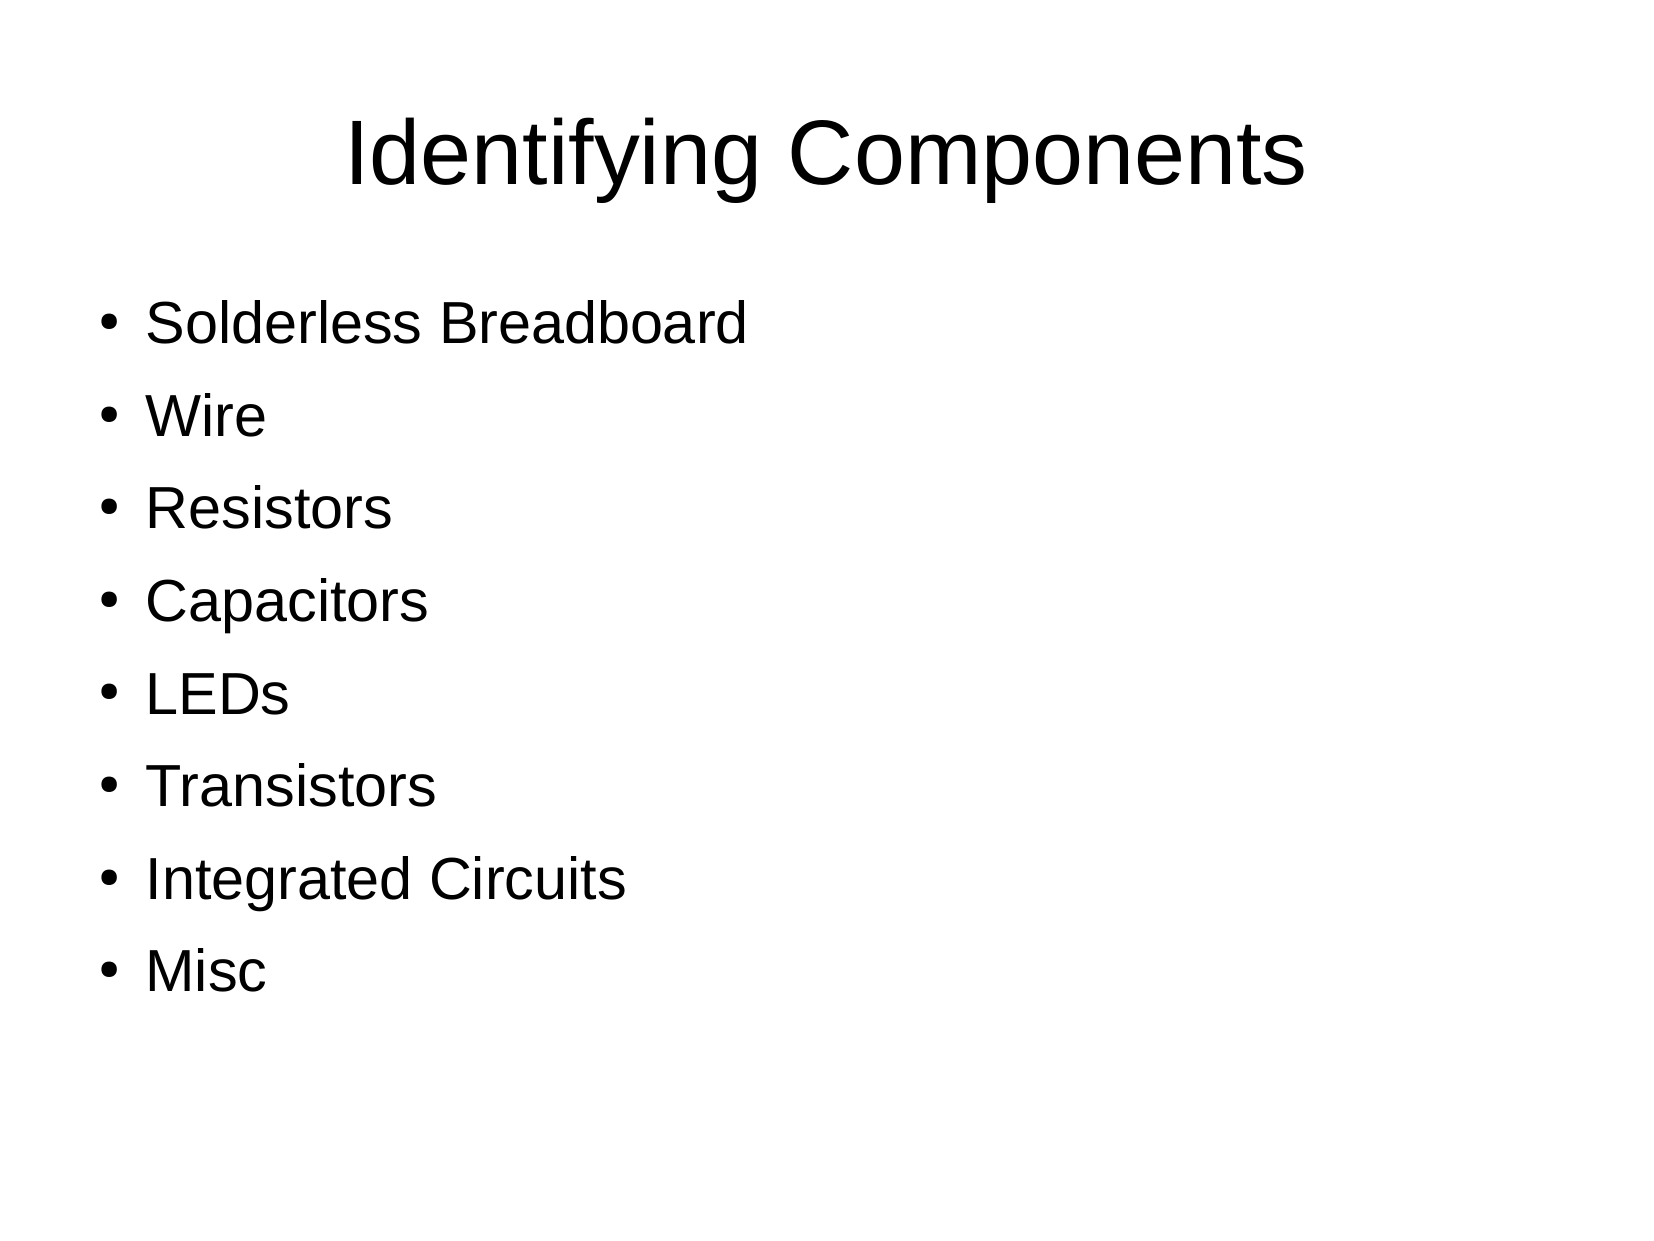

# Identifying Components
Solderless Breadboard
Wire
Resistors
Capacitors
LEDs
Transistors
Integrated Circuits
Misc